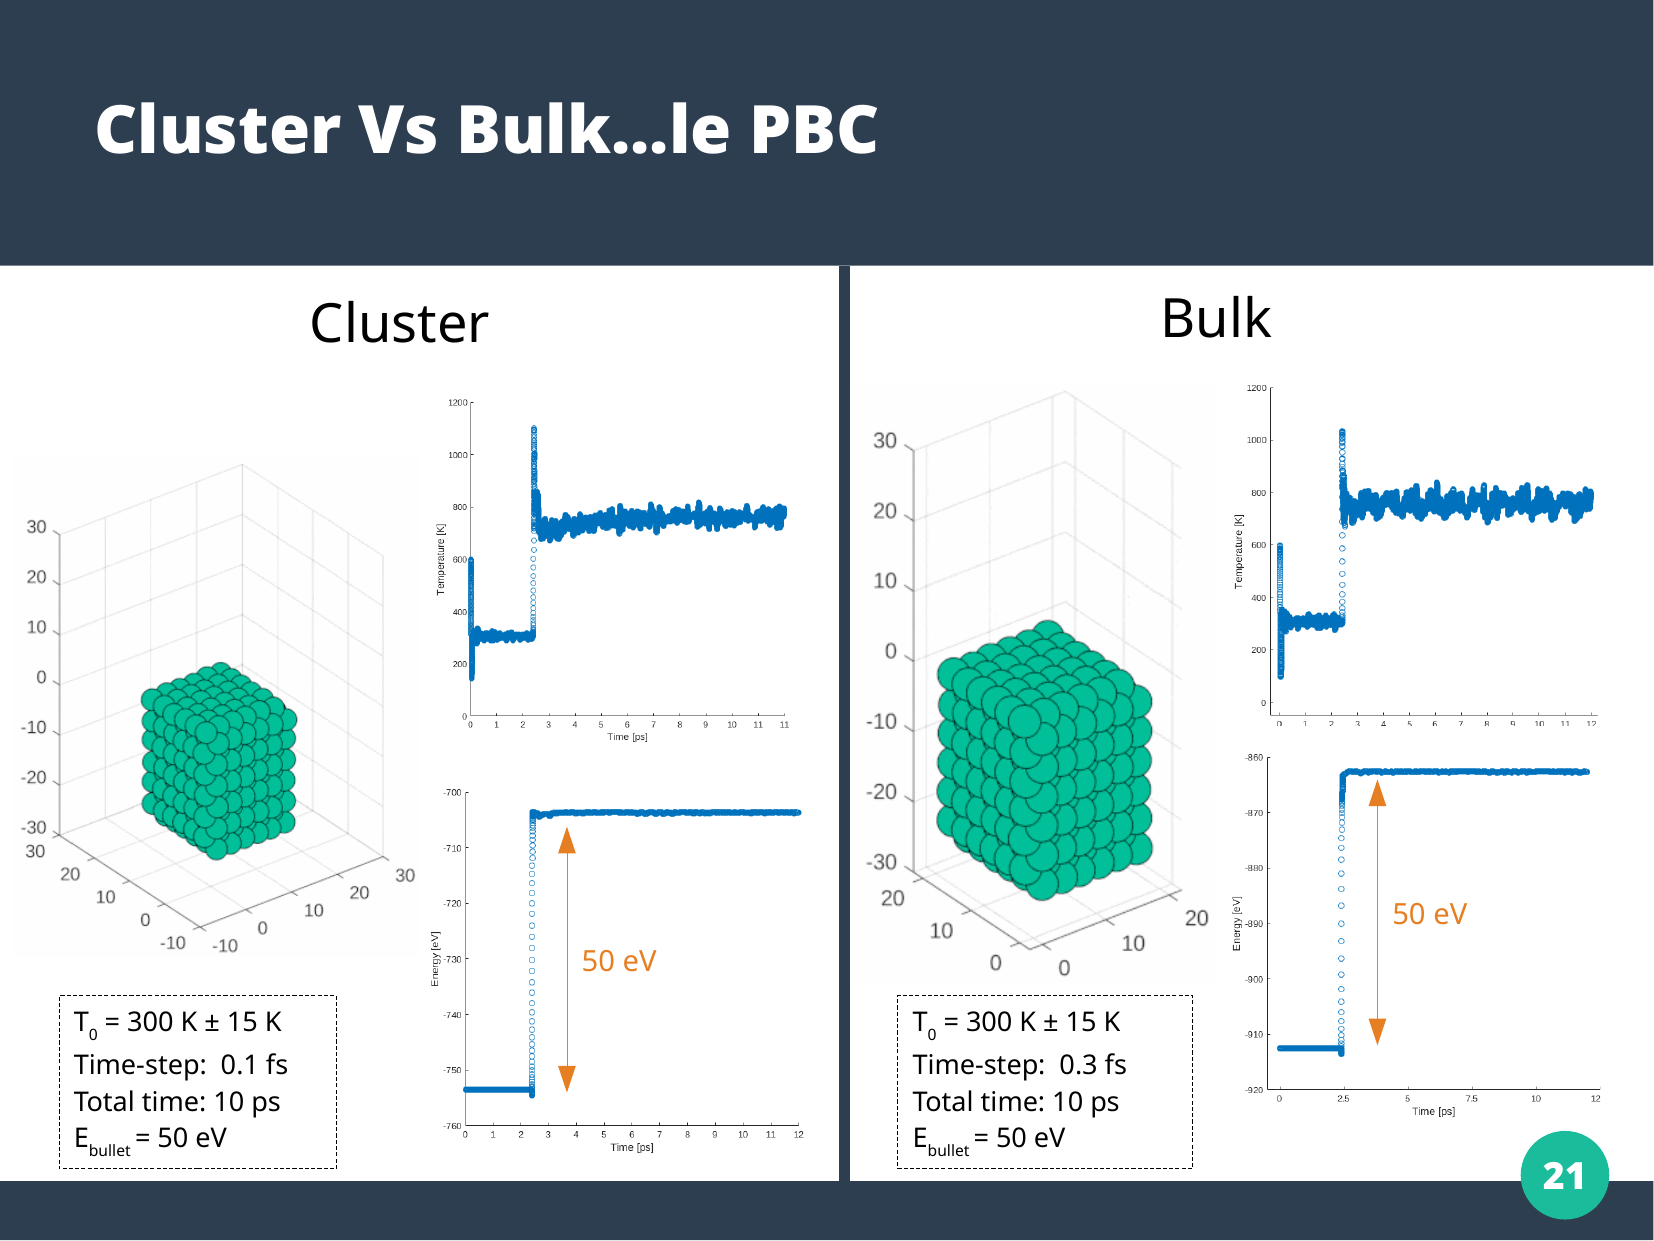

# Cluster Vs Bulk...le PBC
Bulk
Cluster
50 eV
50 eV
T0 = 300 K ± 15 K
Time-step: 0.1 fs
Total time: 10 ps
Ebullet = 50 eV
T0 = 300 K ± 15 K
Time-step: 0.3 fs
Total time: 10 ps
Ebullet = 50 eV
21